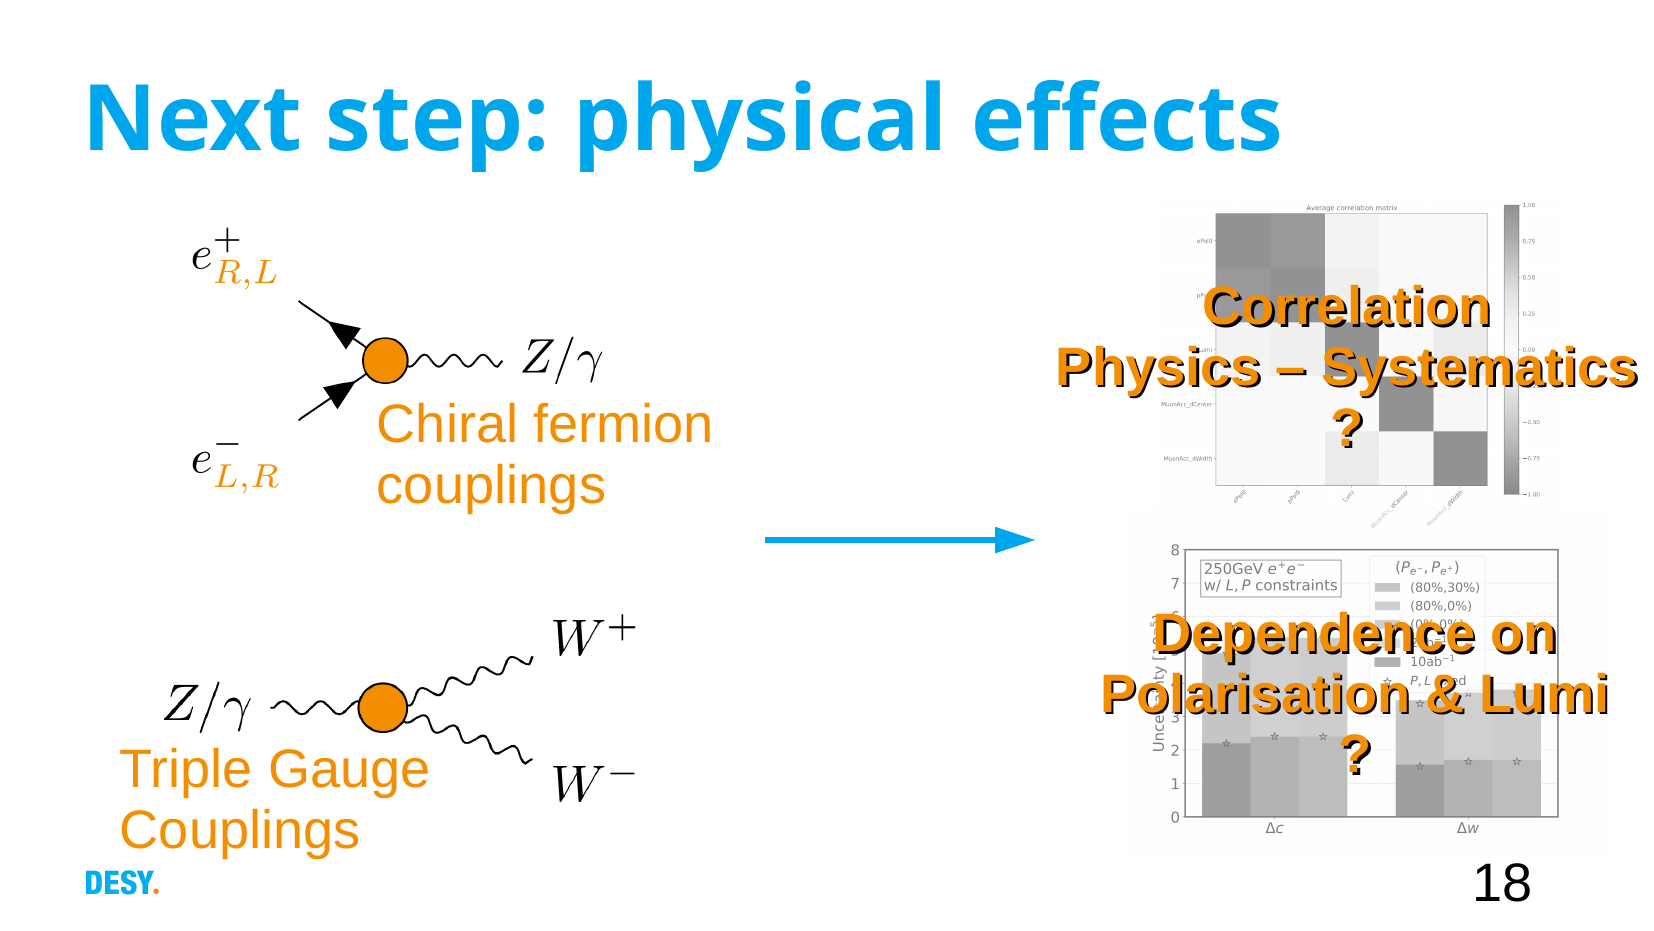

# Next step: physical effects
Correlation
Physics – Systematics
?
Chiral fermion
couplings
Dependence on
Polarisation & Lumi
?
Triple Gauge
Couplings